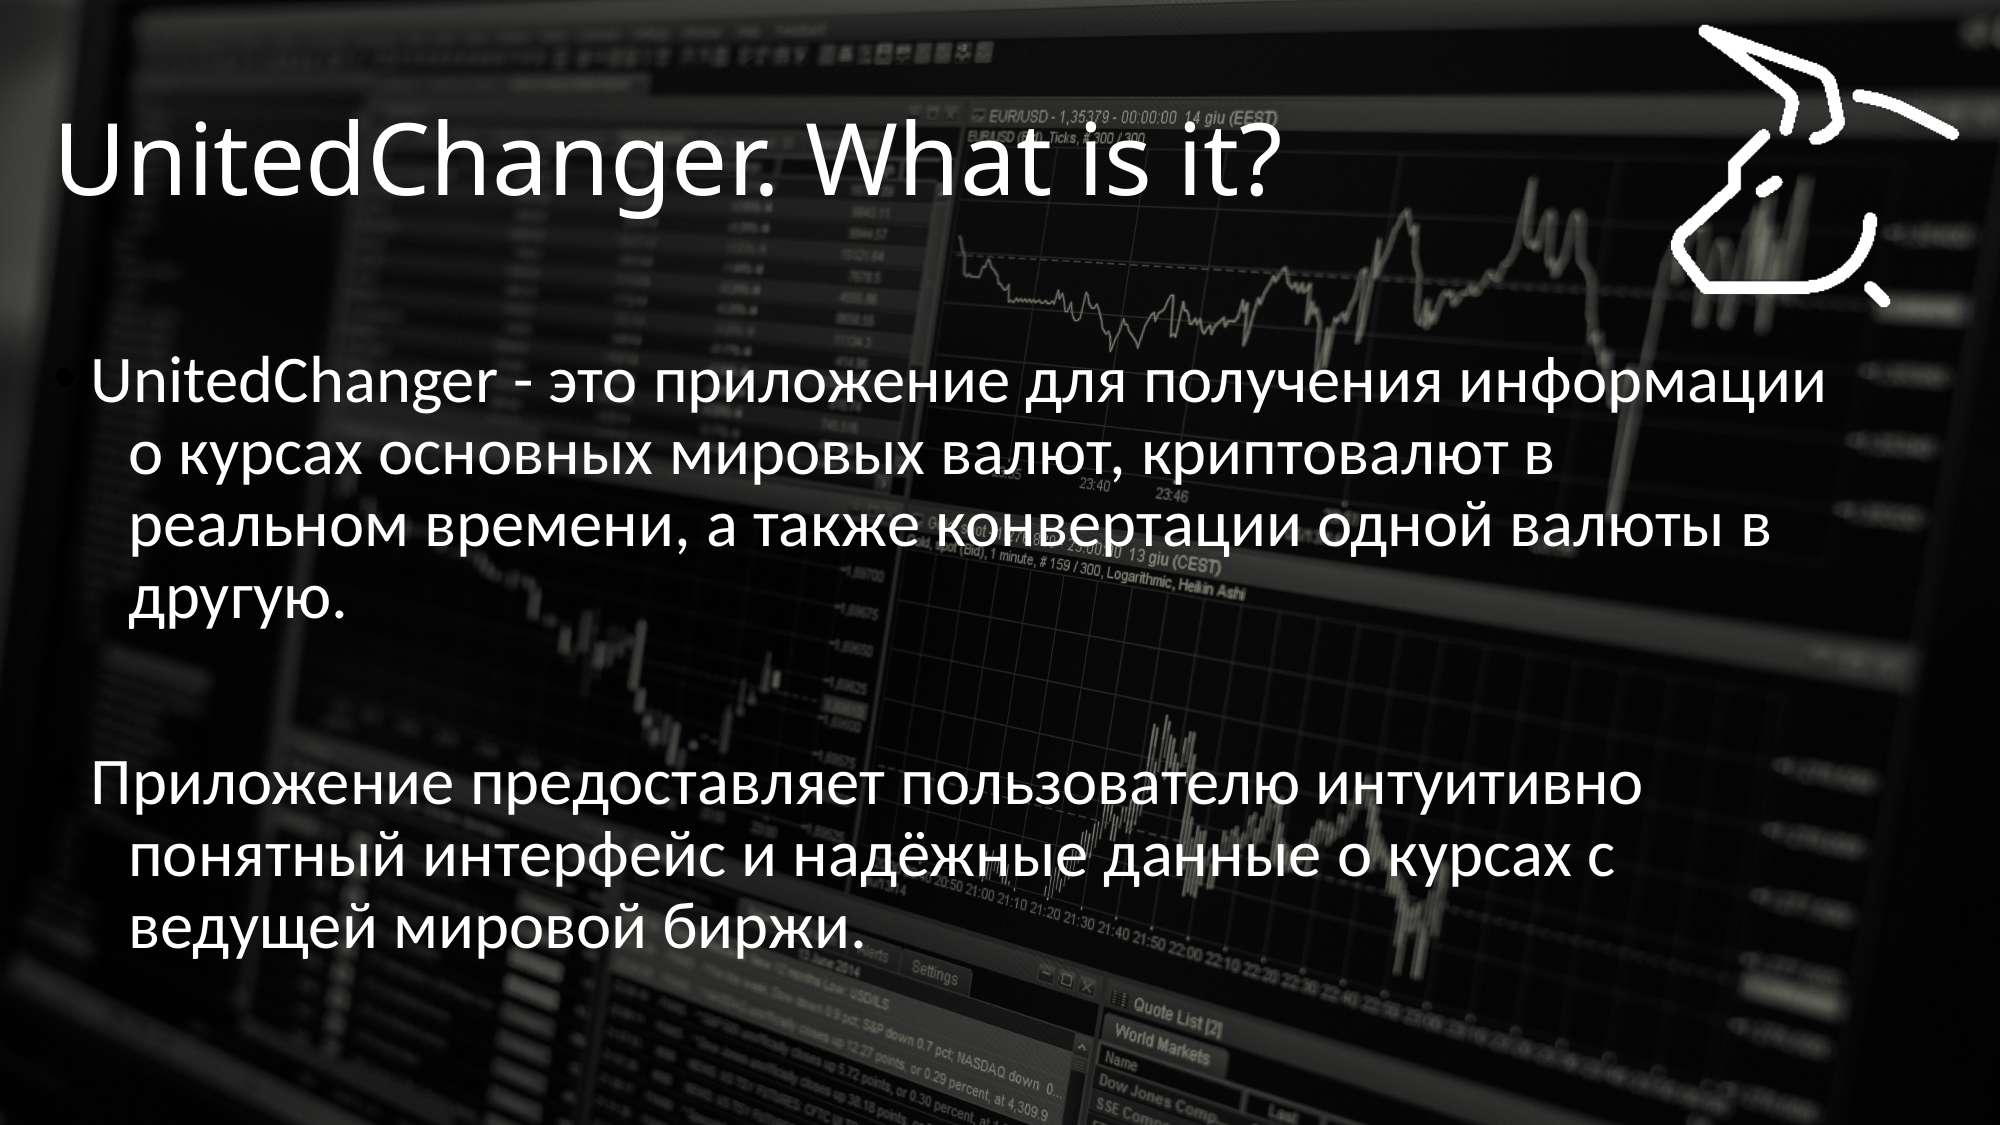

# UnitedChanger. What is it?
UnitedChanger - это приложение для получения информации о курсах основных мировых валют, криптовалют в реальном времени, а также конвертации одной валюты в другую.
Приложение предоставляет пользователю интуитивно понятный интерфейс и надёжные данные о курсах с ведущей мировой биржи.